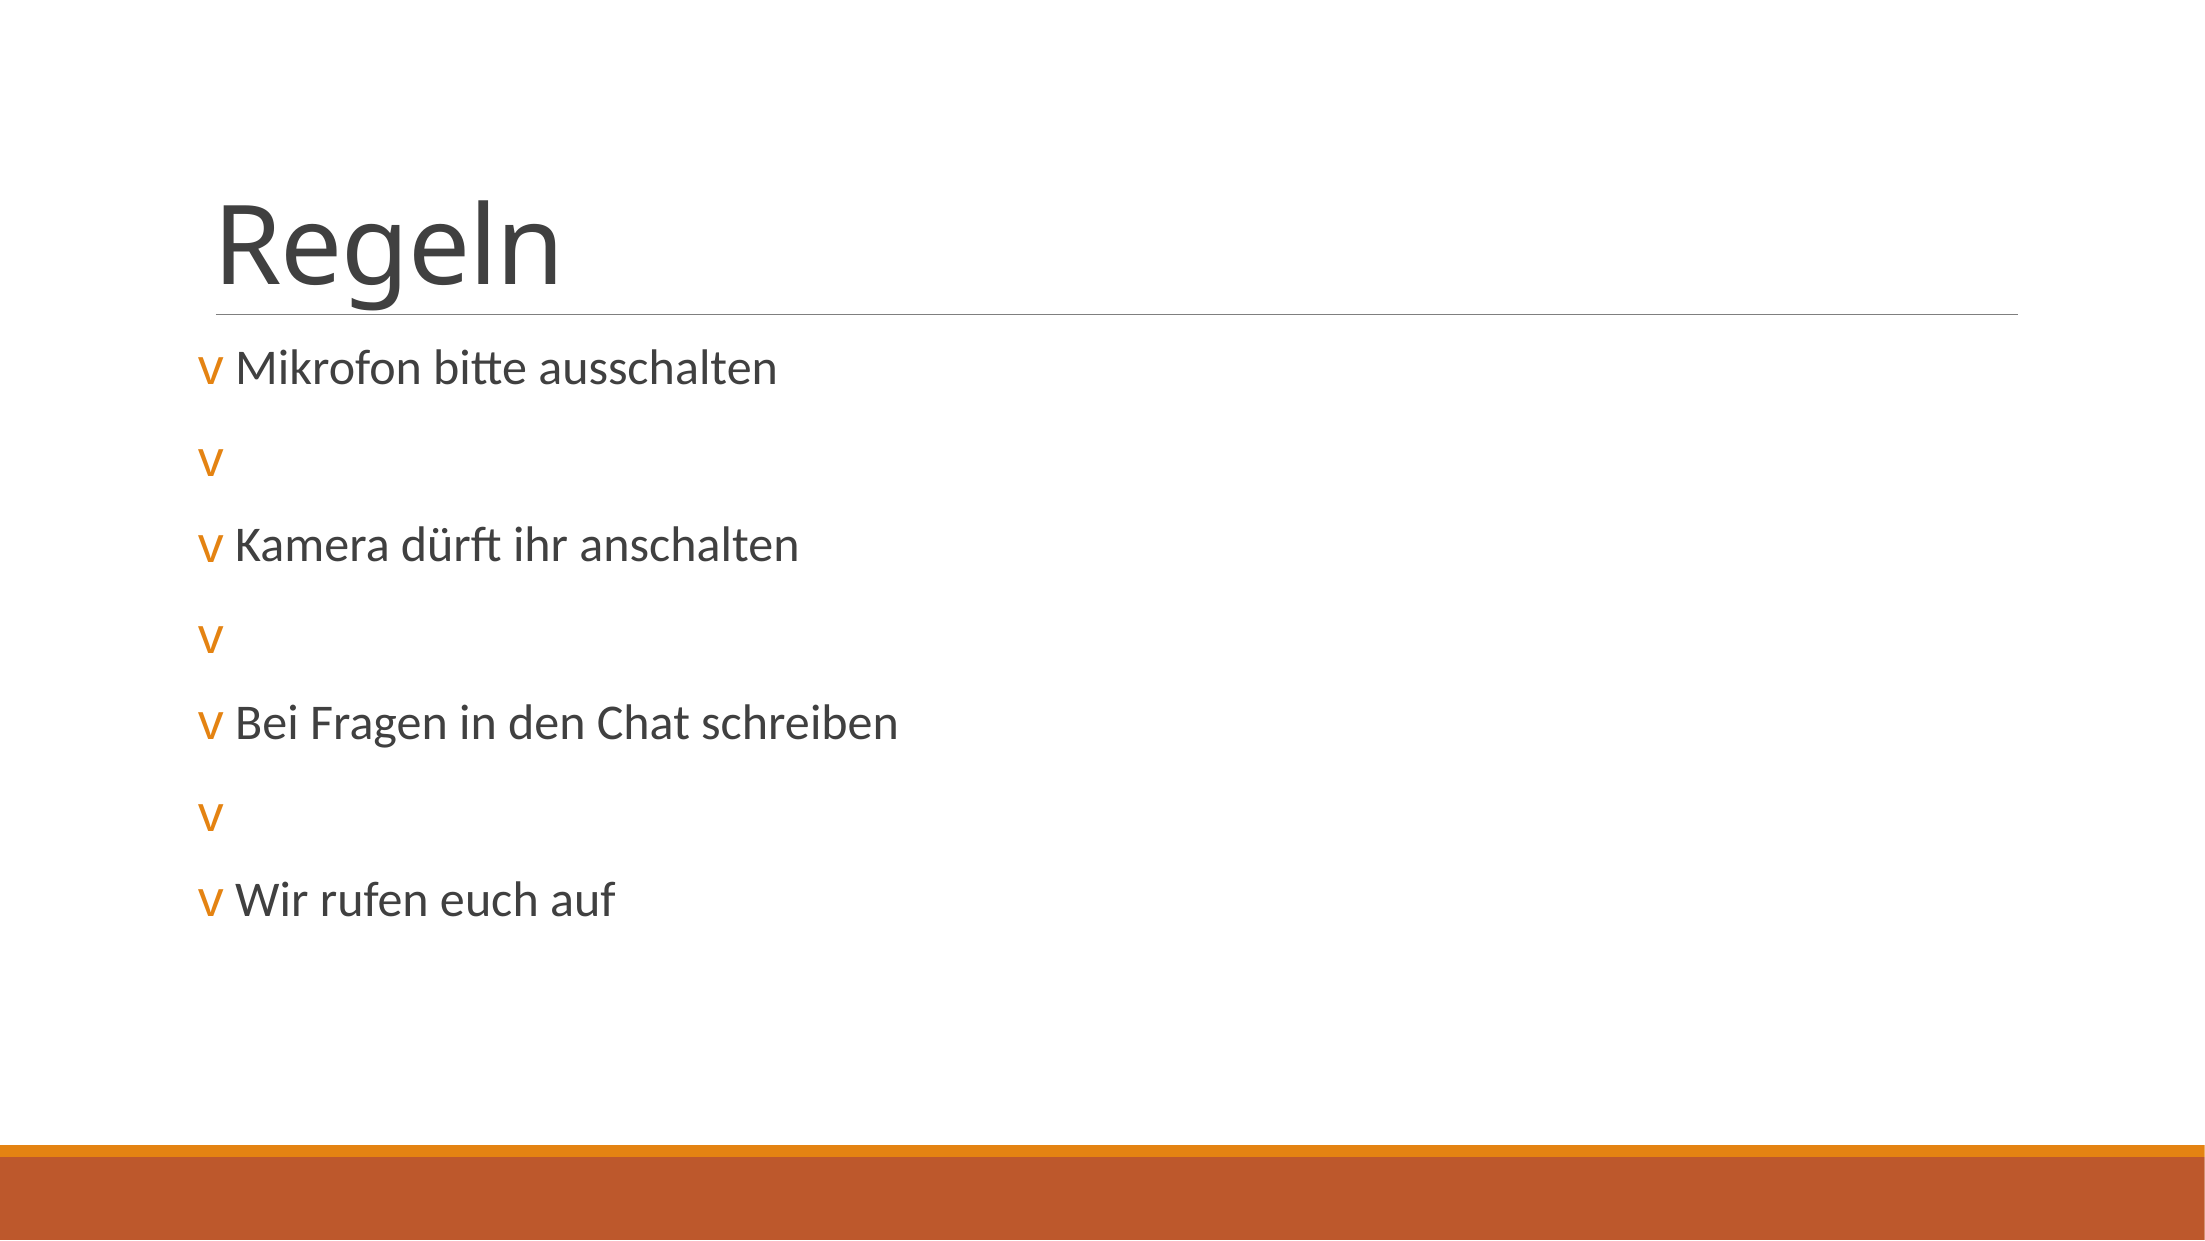

# Regeln
 Mikrofon bitte ausschalten
 Kamera dürft ihr anschalten
 Bei Fragen in den Chat schreiben
 Wir rufen euch auf